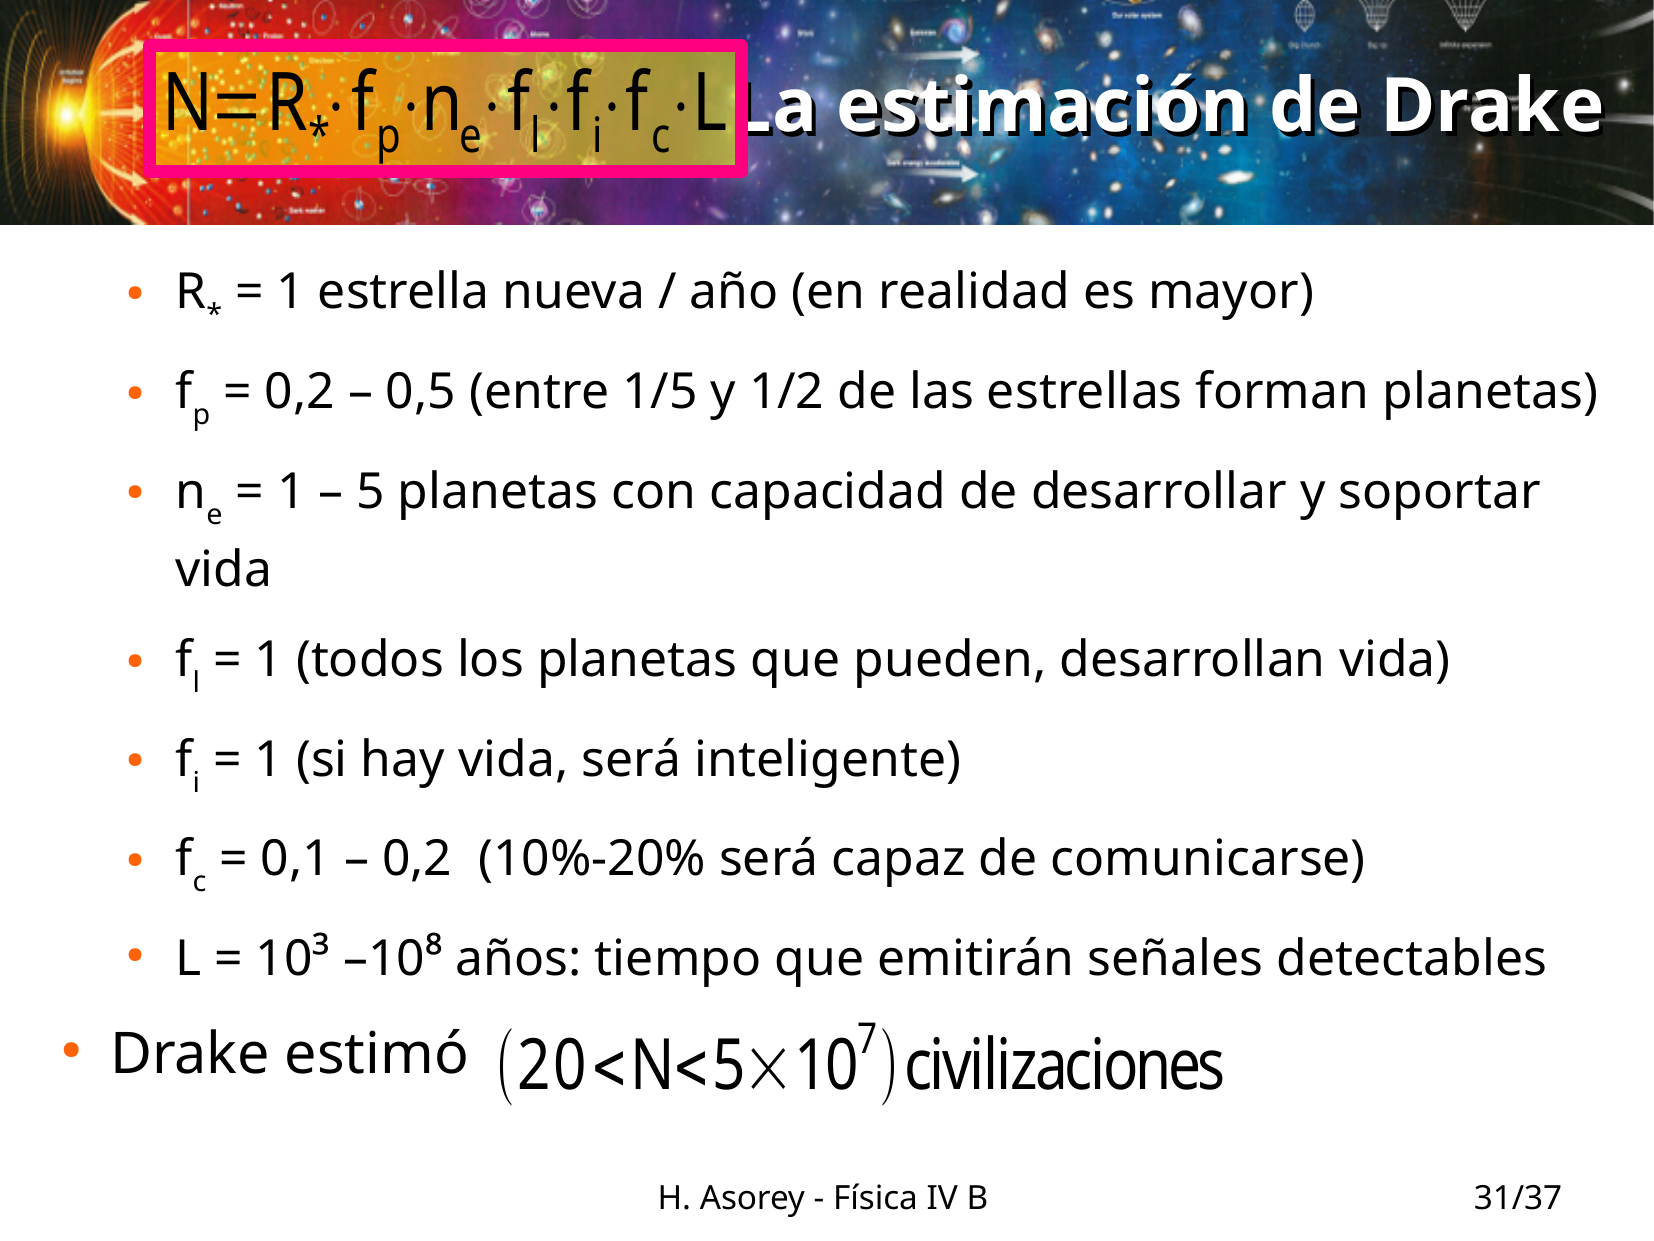

# La estimación de Drake
R* = 1 estrella nueva / año (en realidad es mayor)
fp = 0,2 – 0,5 (entre 1/5 y 1/2 de las estrellas forman planetas)
ne = 1 – 5 planetas con capacidad de desarrollar y soportar vida
fl = 1 (todos los planetas que pueden, desarrollan vida)
fi = 1 (si hay vida, será inteligente)
fc = 0,1 – 0,2 (10%-20% será capaz de comunicarse)
L = 10³ –10⁸ años: tiempo que emitirán señales detectables
Drake estimó
H. Asorey - Física IV B
31